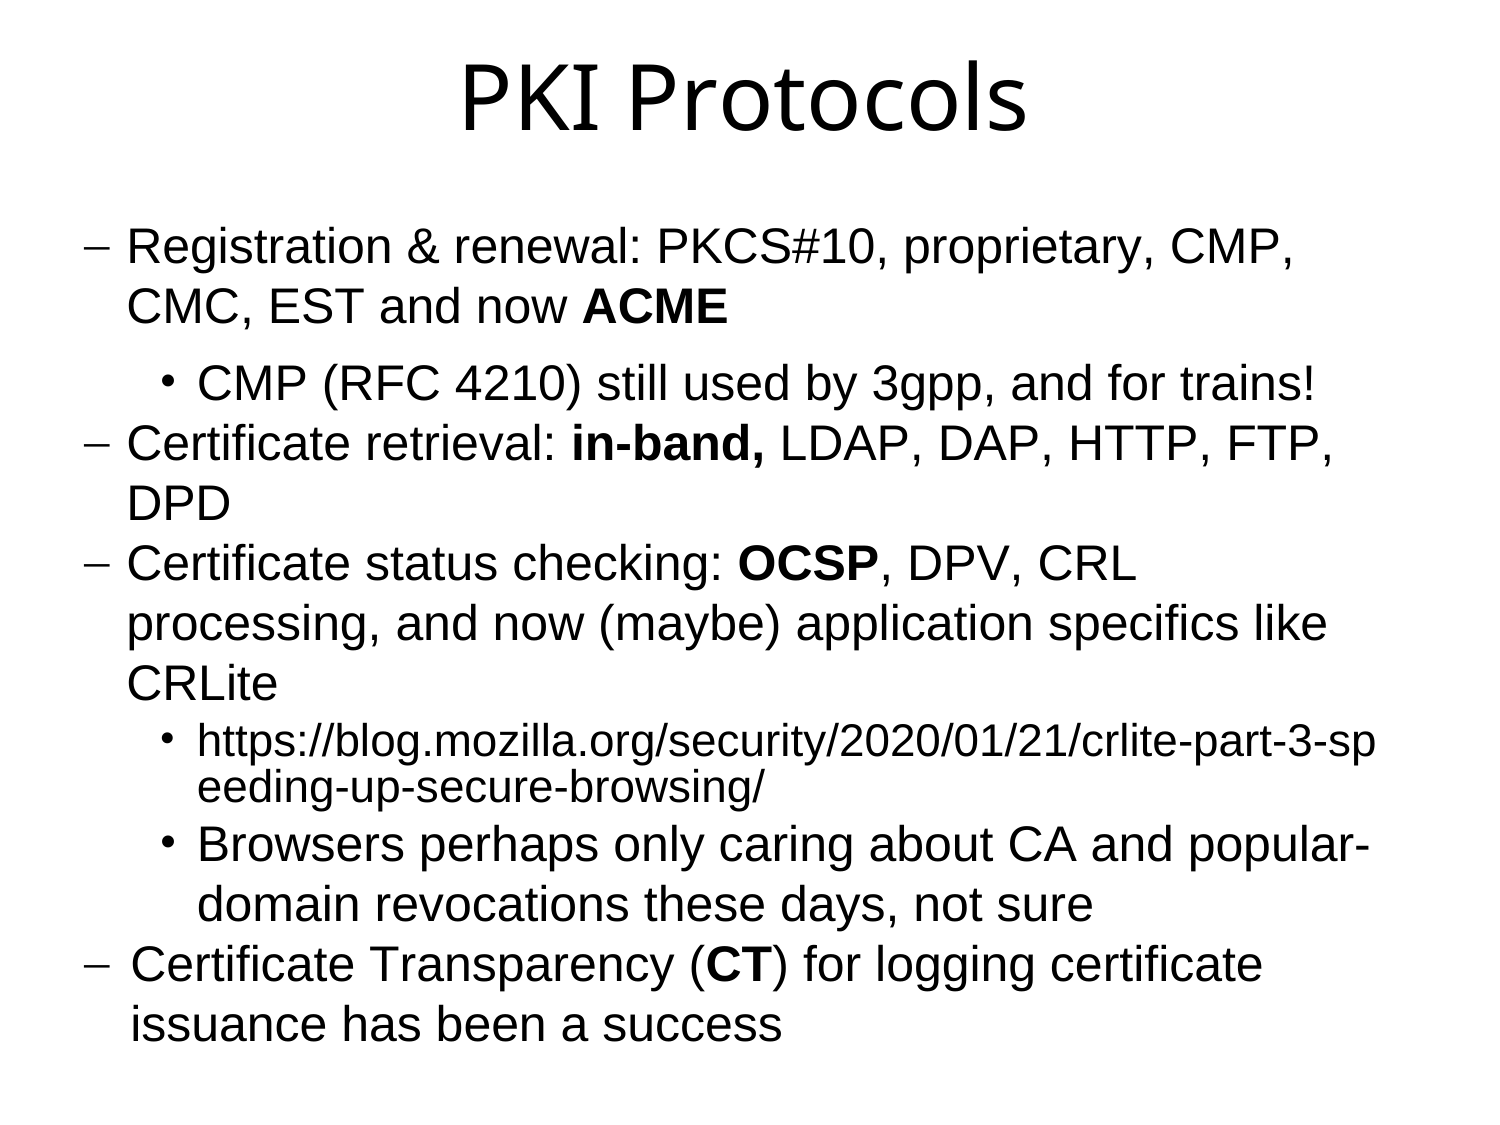

PKI Protocols
Registration & renewal: PKCS#10, proprietary, CMP, CMC, EST and now ACME
CMP (RFC 4210) still used by 3gpp, and for trains!
Certificate retrieval: in-band, LDAP, DAP, HTTP, FTP, DPD
Certificate status checking: OCSP, DPV, CRL processing, and now (maybe) application specifics like CRLite
https://blog.mozilla.org/security/2020/01/21/crlite-part-3-speeding-up-secure-browsing/
Browsers perhaps only caring about CA and popular-domain revocations these days, not sure
Certificate Transparency (CT) for logging certificate issuance has been a success